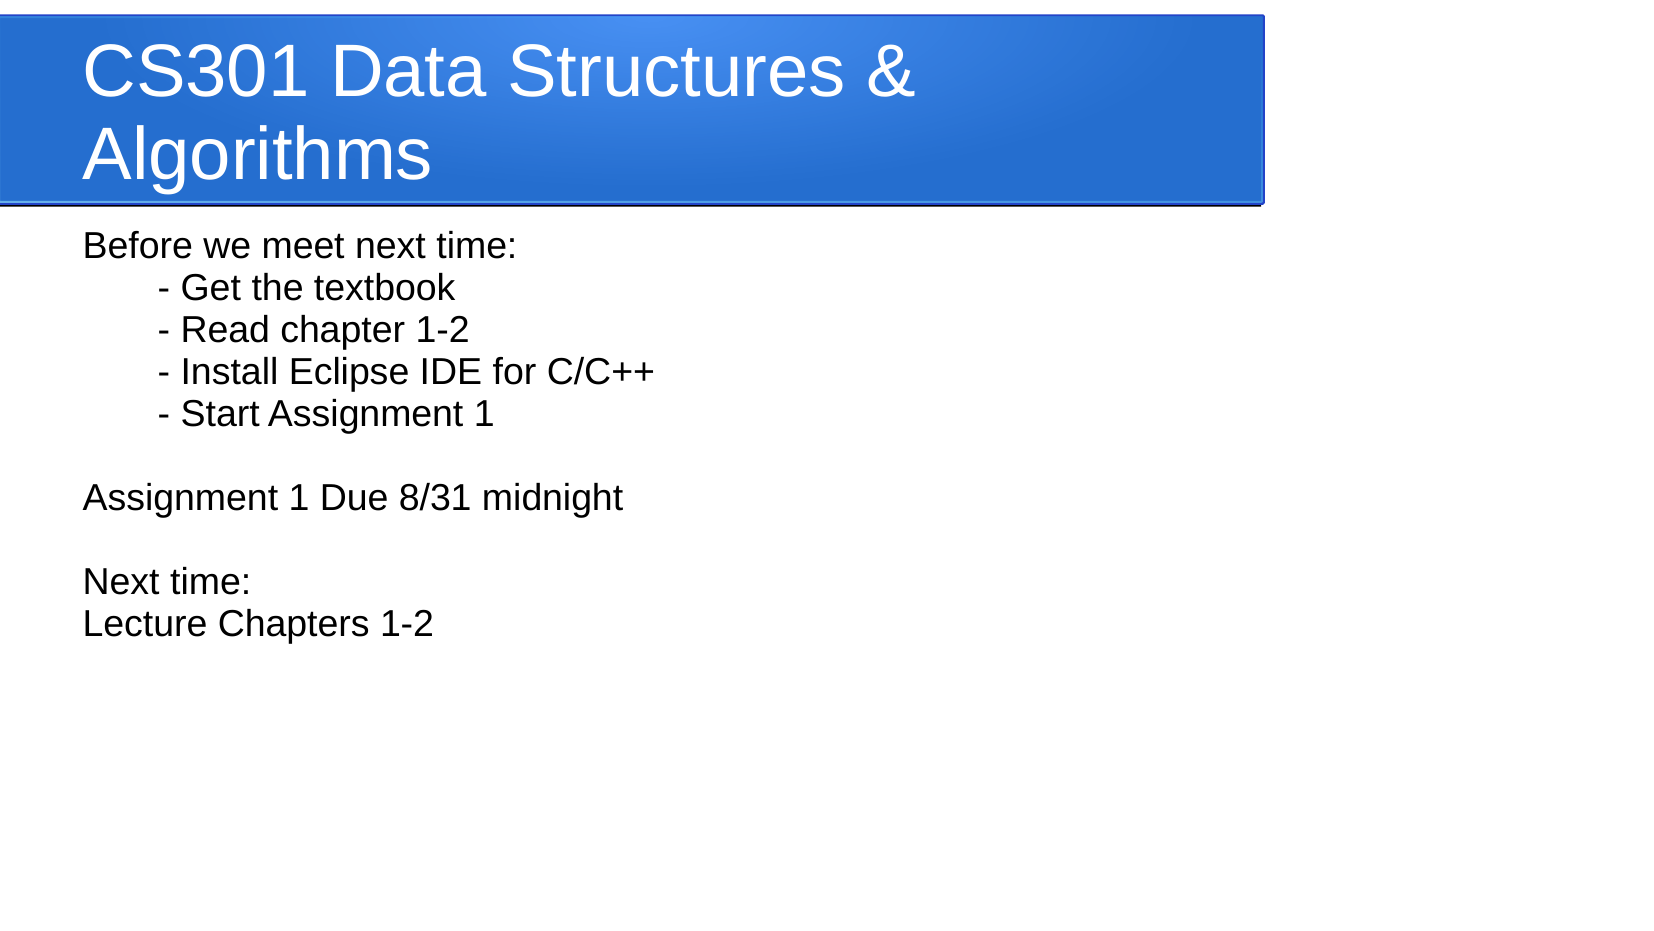

# CS301 Data Structures & Algorithms
Before we meet next time:
	- Get the textbook
	- Read chapter 1-2
	- Install Eclipse IDE for C/C++
	- Start Assignment 1
Assignment 1 Due 8/31 midnight
Next time:
Lecture Chapters 1-2